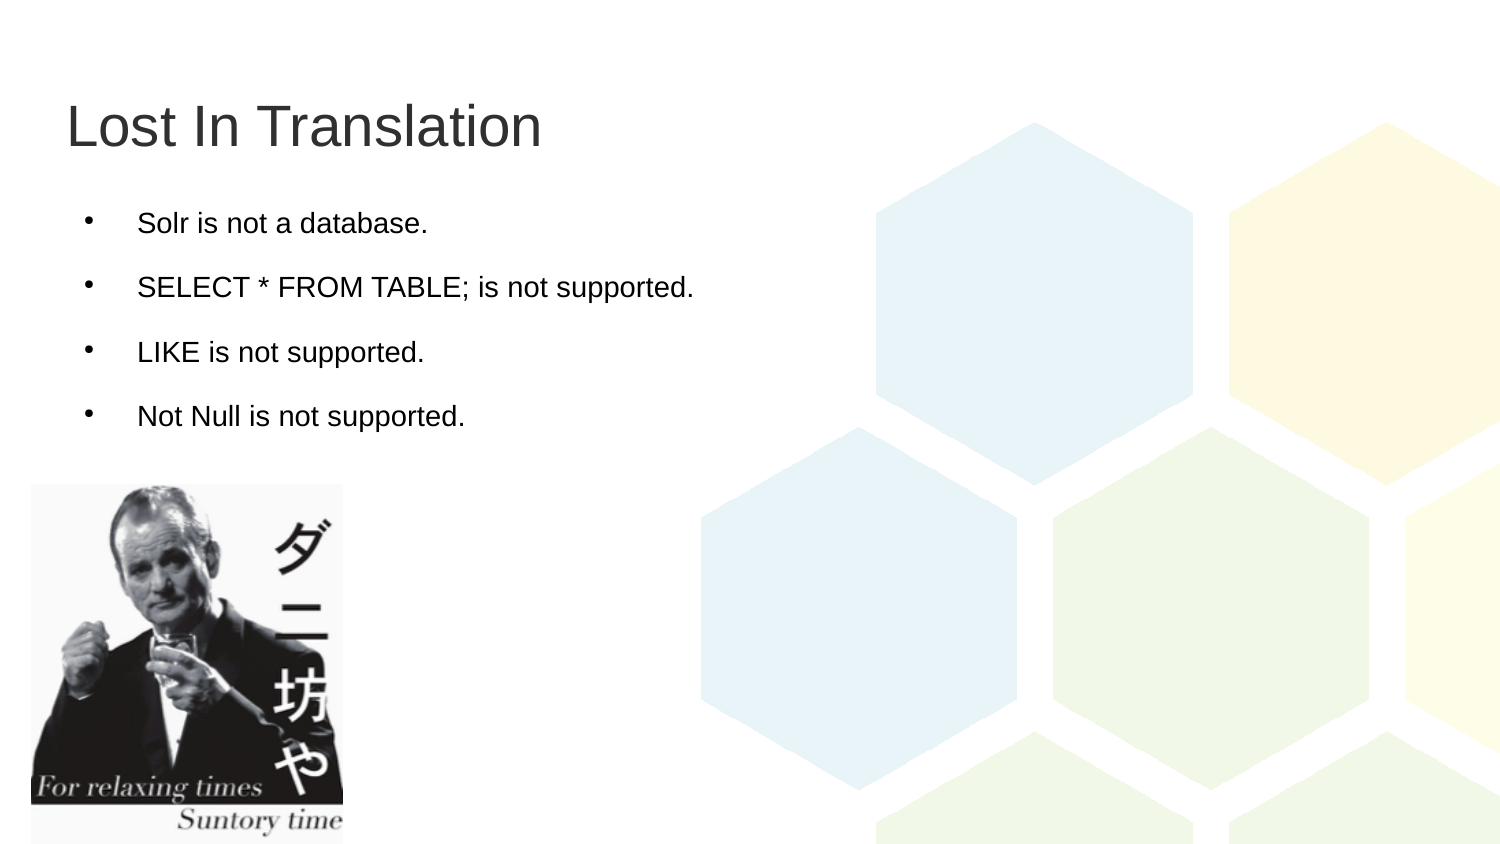

# Lost In Translation
Solr is not a database.
SELECT * FROM TABLE; is not supported.
LIKE is not supported.
Not Null is not supported.